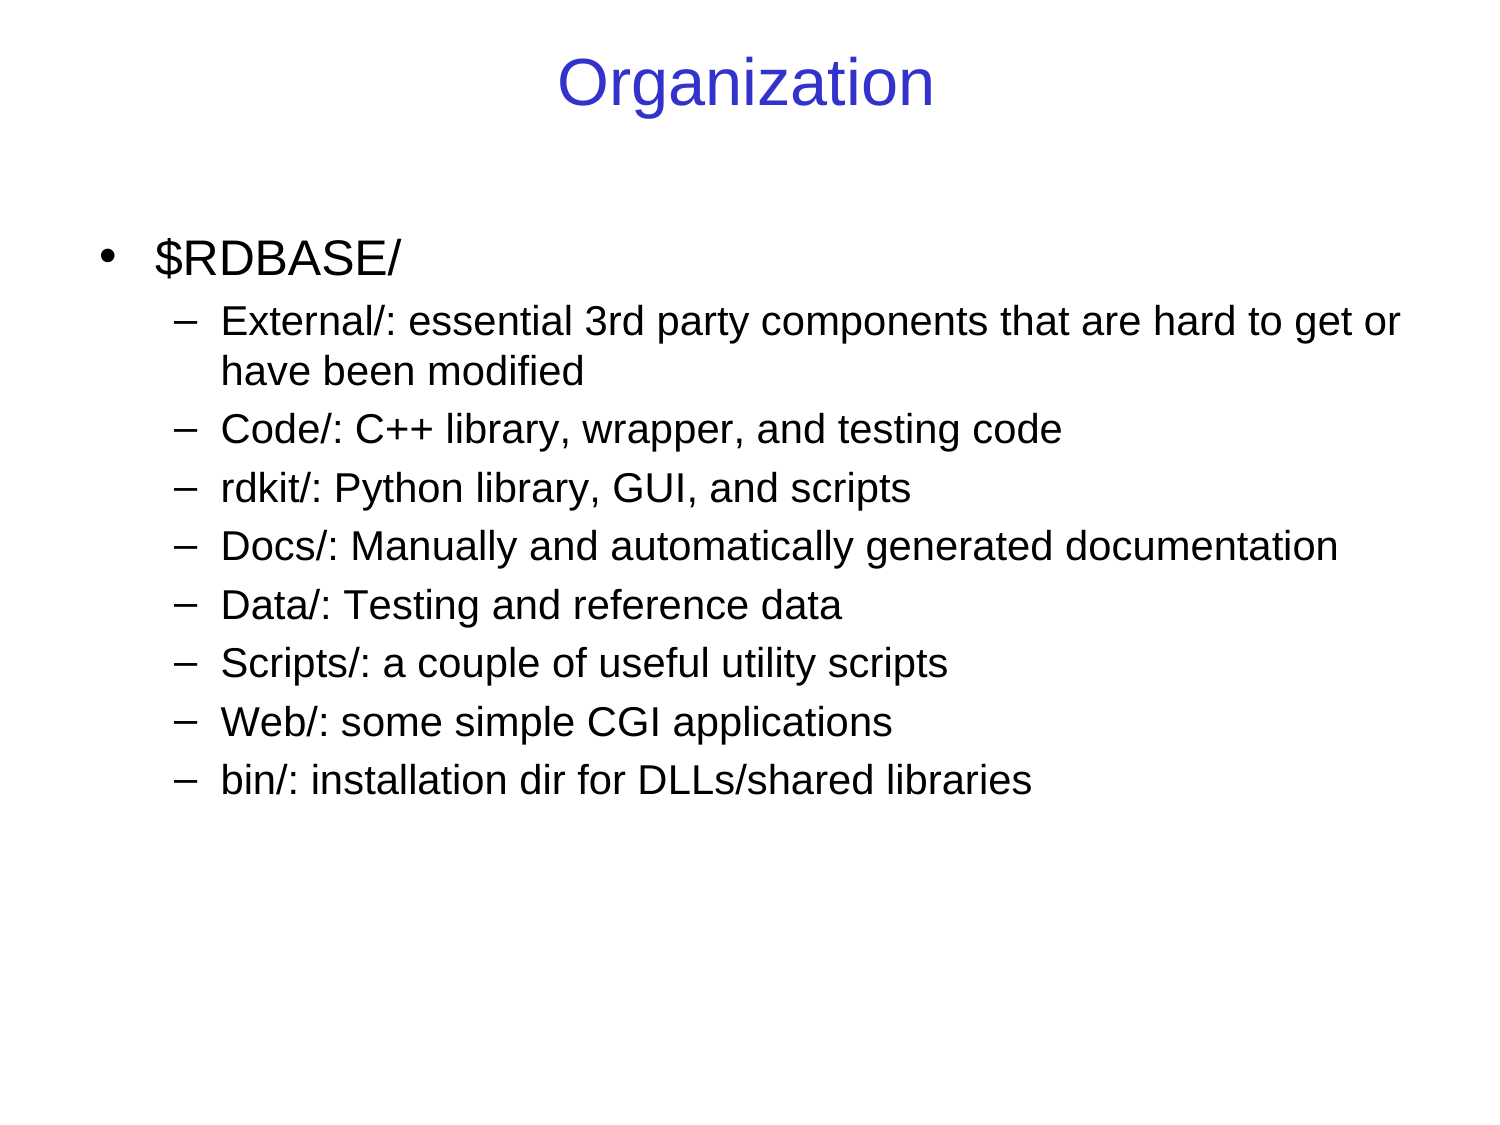

# Organization
$RDBASE/
External/: essential 3rd party components that are hard to get or have been modified
Code/: C++ library, wrapper, and testing code
rdkit/: Python library, GUI, and scripts
Docs/: Manually and automatically generated documentation
Data/: Testing and reference data
Scripts/: a couple of useful utility scripts
Web/: some simple CGI applications
bin/: installation dir for DLLs/shared libraries